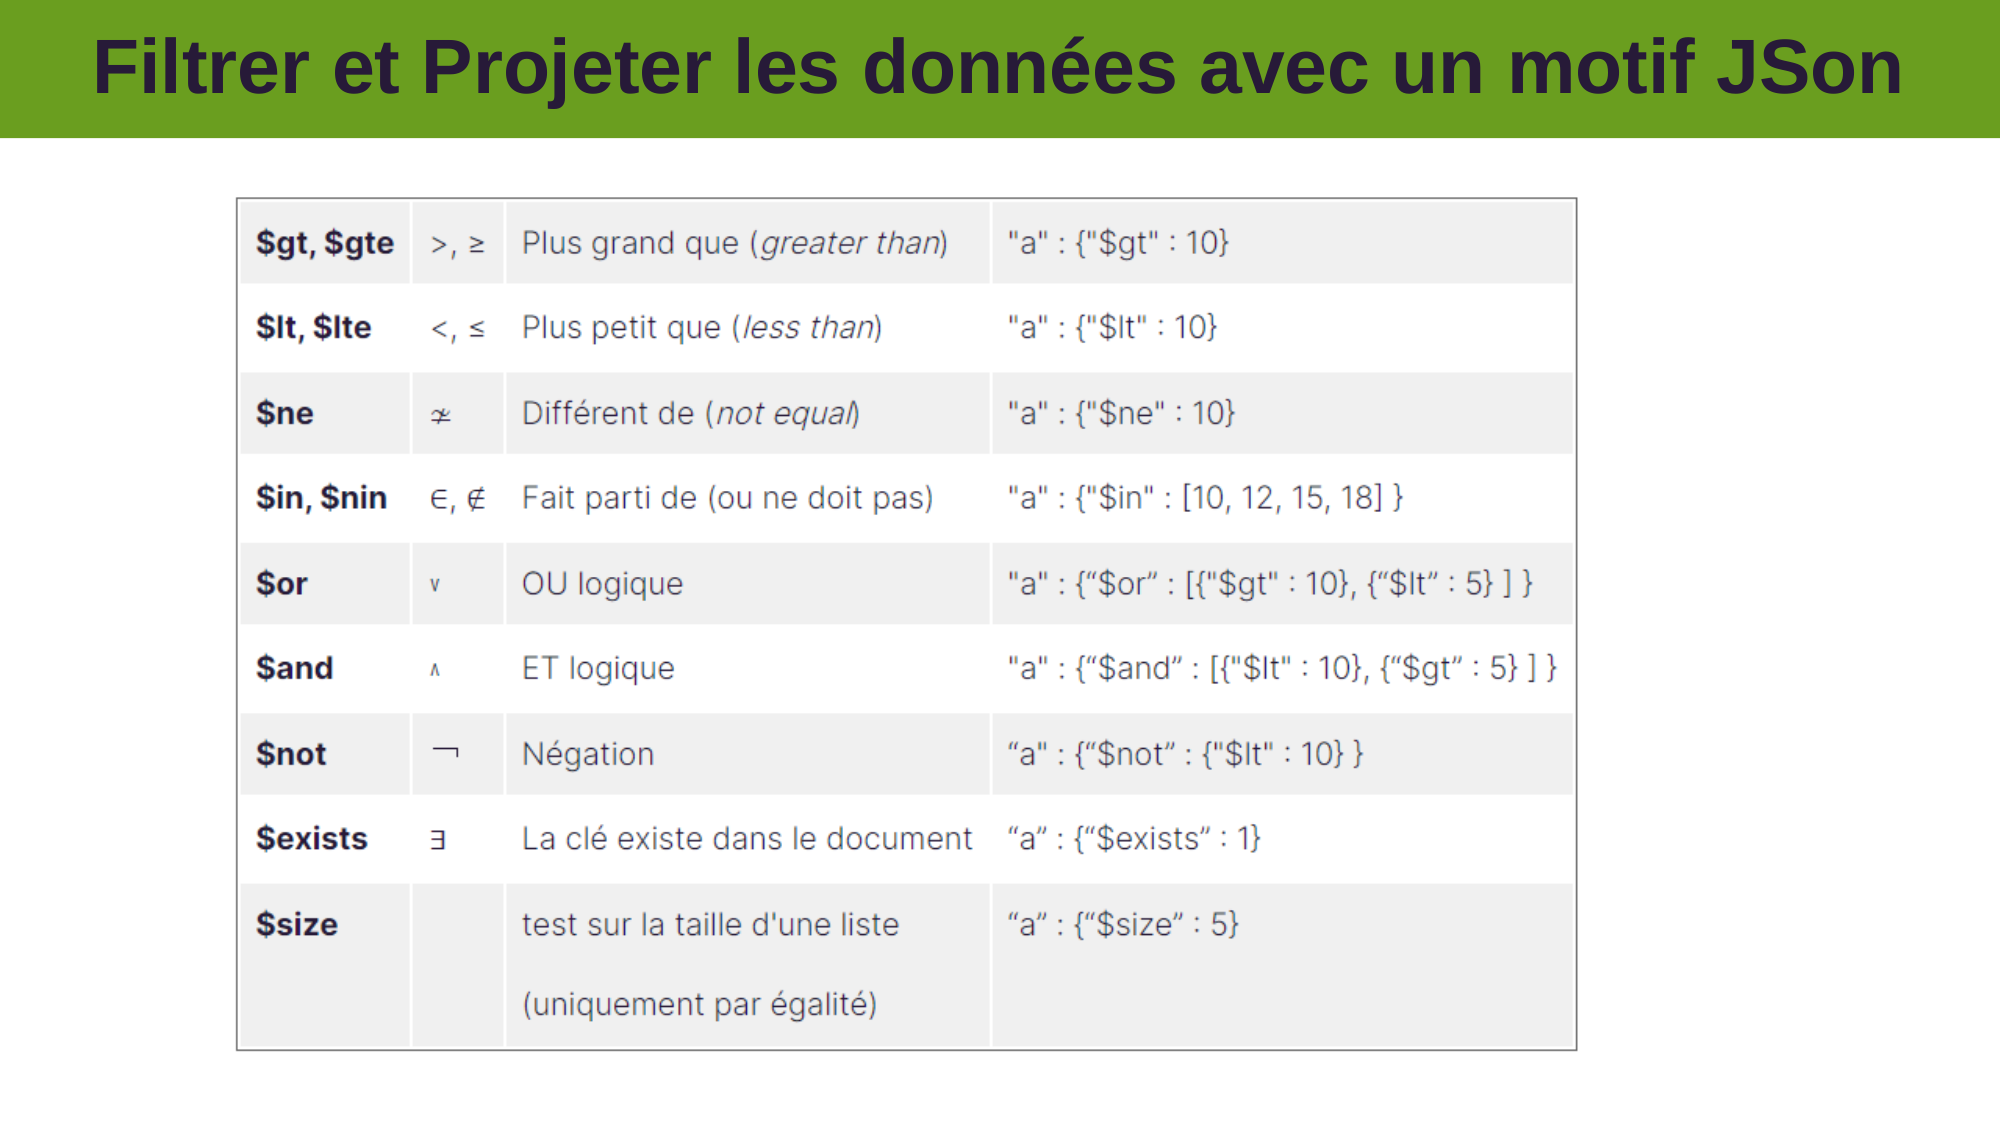

Filtrer et Projeter les données avec un motif JSon